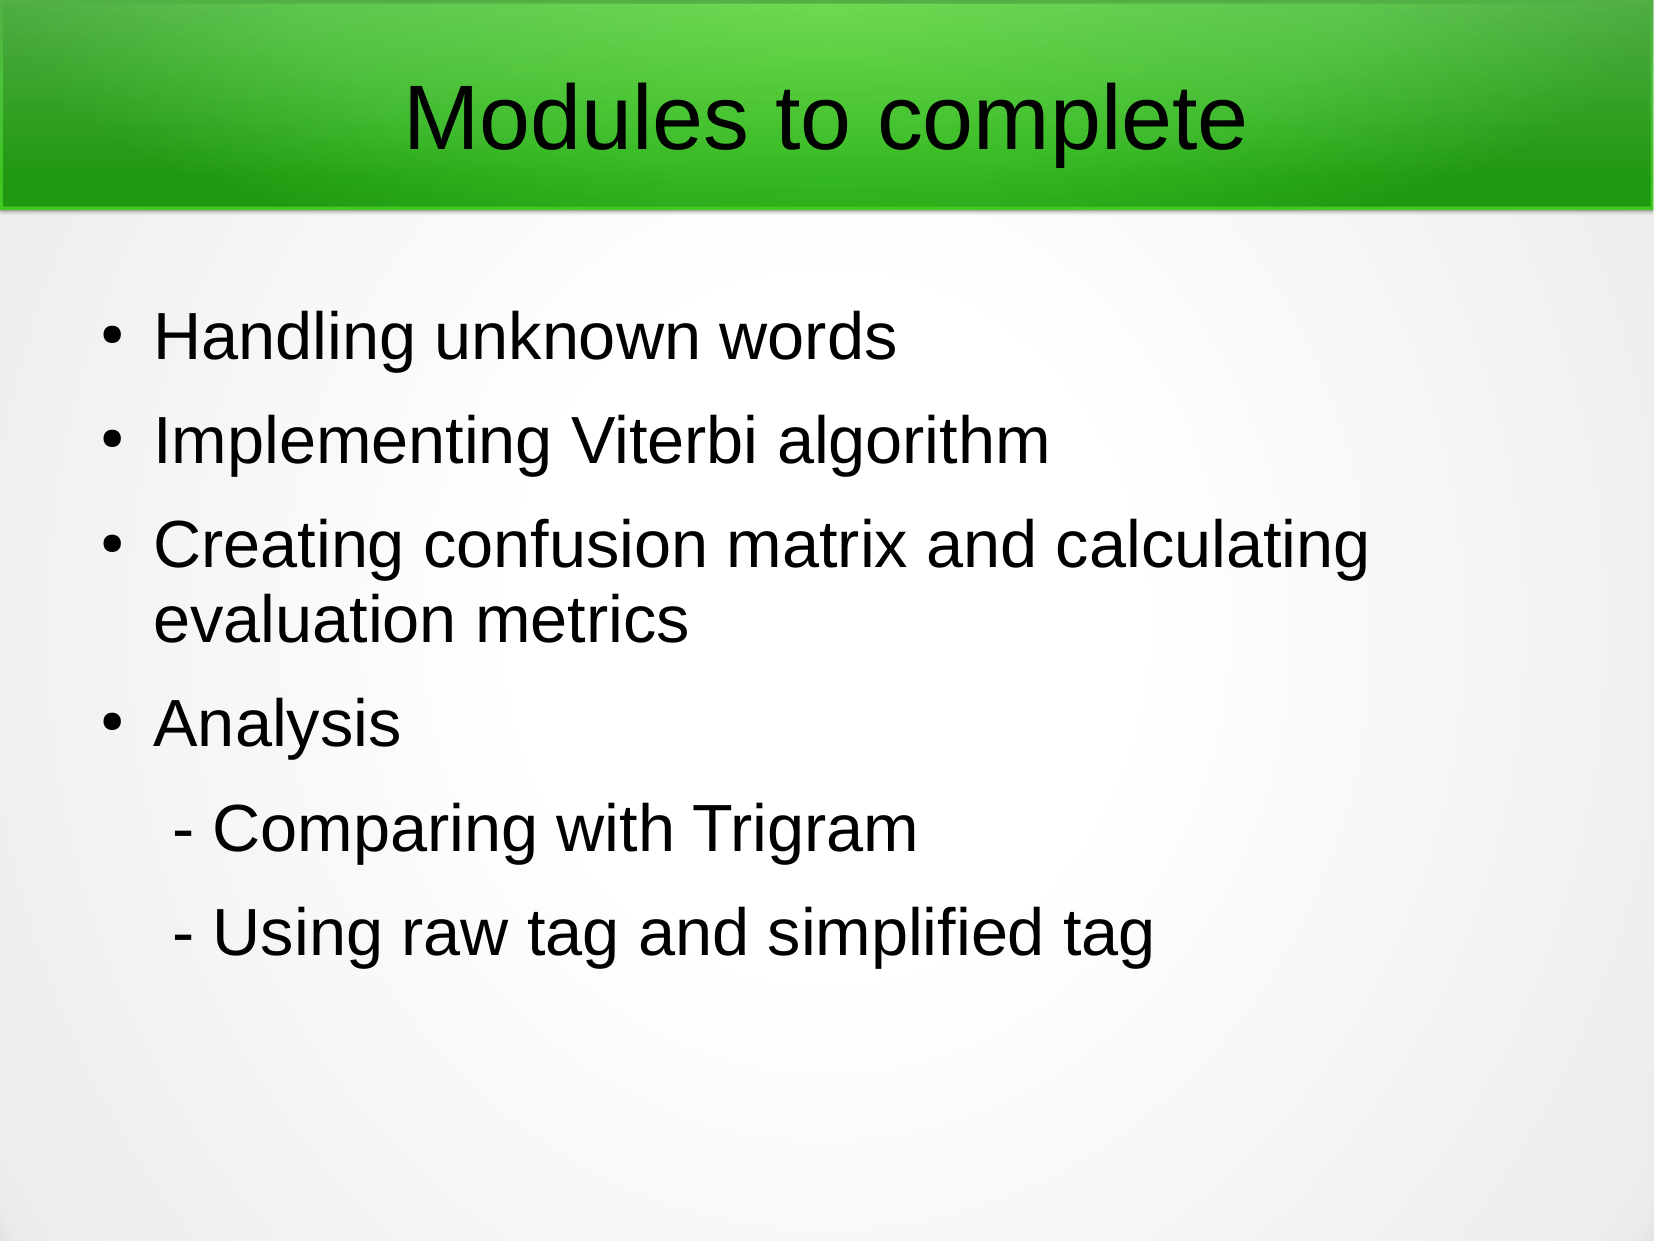

# Modules to complete
Handling unknown words
Implementing Viterbi algorithm
Creating confusion matrix and calculating evaluation metrics
Analysis
 - Comparing with Trigram
 - Using raw tag and simplified tag